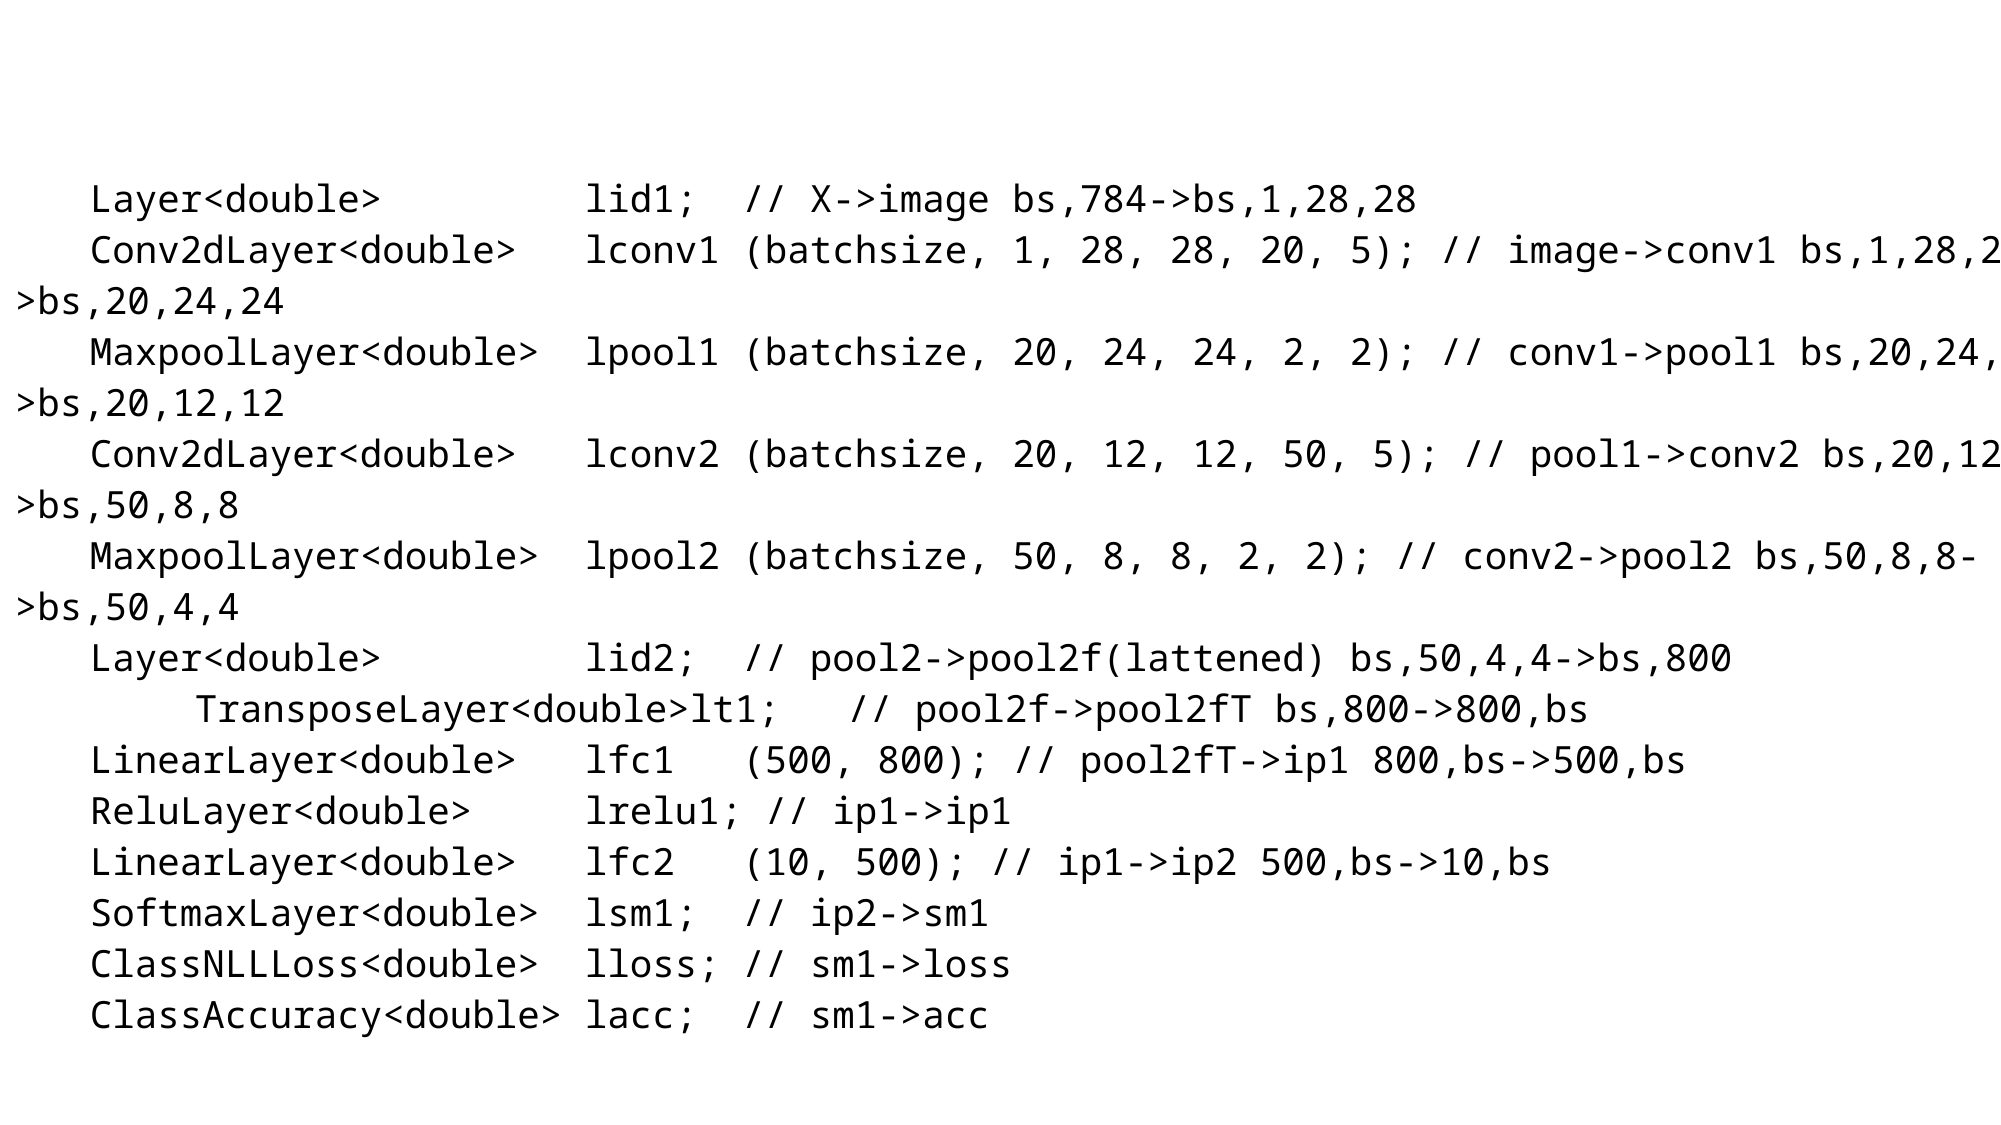

Layer<double> lid1; // X->image bs,784->bs,1,28,28
	Conv2dLayer<double> lconv1 (batchsize, 1, 28, 28, 20, 5); // image->conv1 bs,1,28,28->bs,20,24,24
	MaxpoolLayer<double> lpool1 (batchsize, 20, 24, 24, 2, 2); // conv1->pool1 bs,20,24,24->bs,20,12,12
	Conv2dLayer<double> lconv2 (batchsize, 20, 12, 12, 50, 5); // pool1->conv2 bs,20,12,12->bs,50,8,8
	MaxpoolLayer<double> lpool2 (batchsize, 50, 8, 8, 2, 2); // conv2->pool2 bs,50,8,8->bs,50,4,4
	Layer<double> lid2; // pool2->pool2f(lattened) bs,50,4,4->bs,800
 TransposeLayer<double>lt1; // pool2f->pool2fT bs,800->800,bs
	LinearLayer<double> lfc1 (500, 800); // pool2fT->ip1 800,bs->500,bs
	ReluLayer<double> lrelu1; // ip1->ip1
	LinearLayer<double> lfc2 (10, 500); // ip1->ip2 500,bs->10,bs
	SoftmaxLayer<double> lsm1; // ip2->sm1
	ClassNLLLoss<double> lloss; // sm1->loss
	ClassAccuracy<double> lacc; // sm1->acc